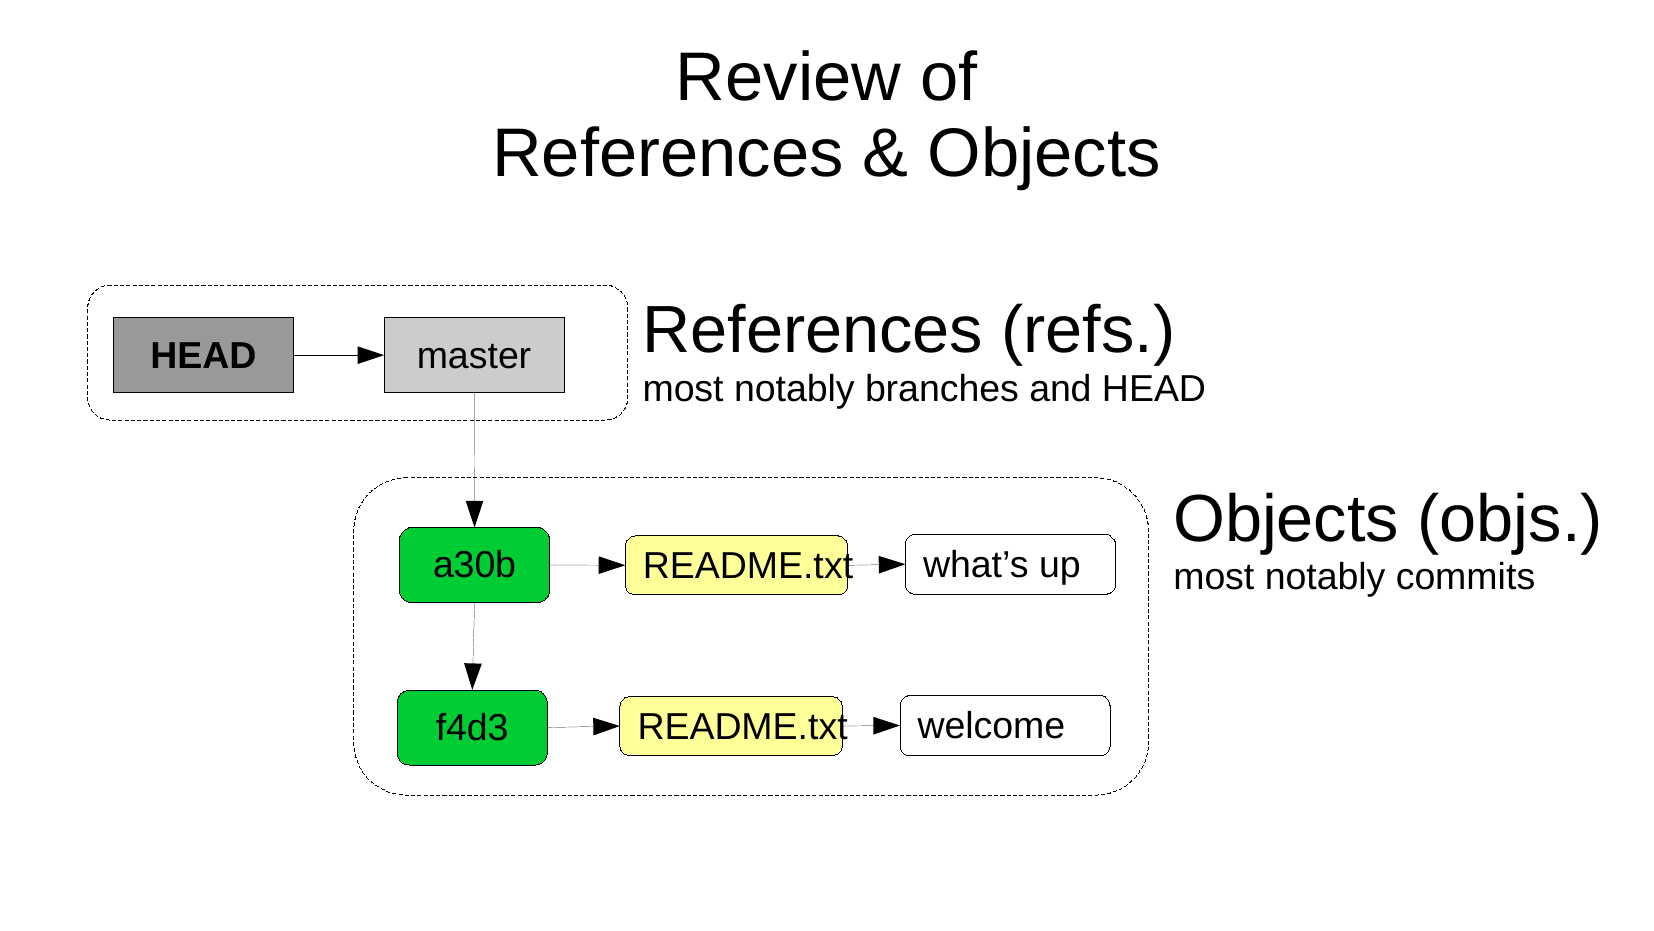

# Review of References & Objects
References (refs.)
most notably branches and HEAD
HEAD
master
Objects (objs.)
most notably commits
a30b
what’s up
README.txt
f4d3
welcome
README.txt